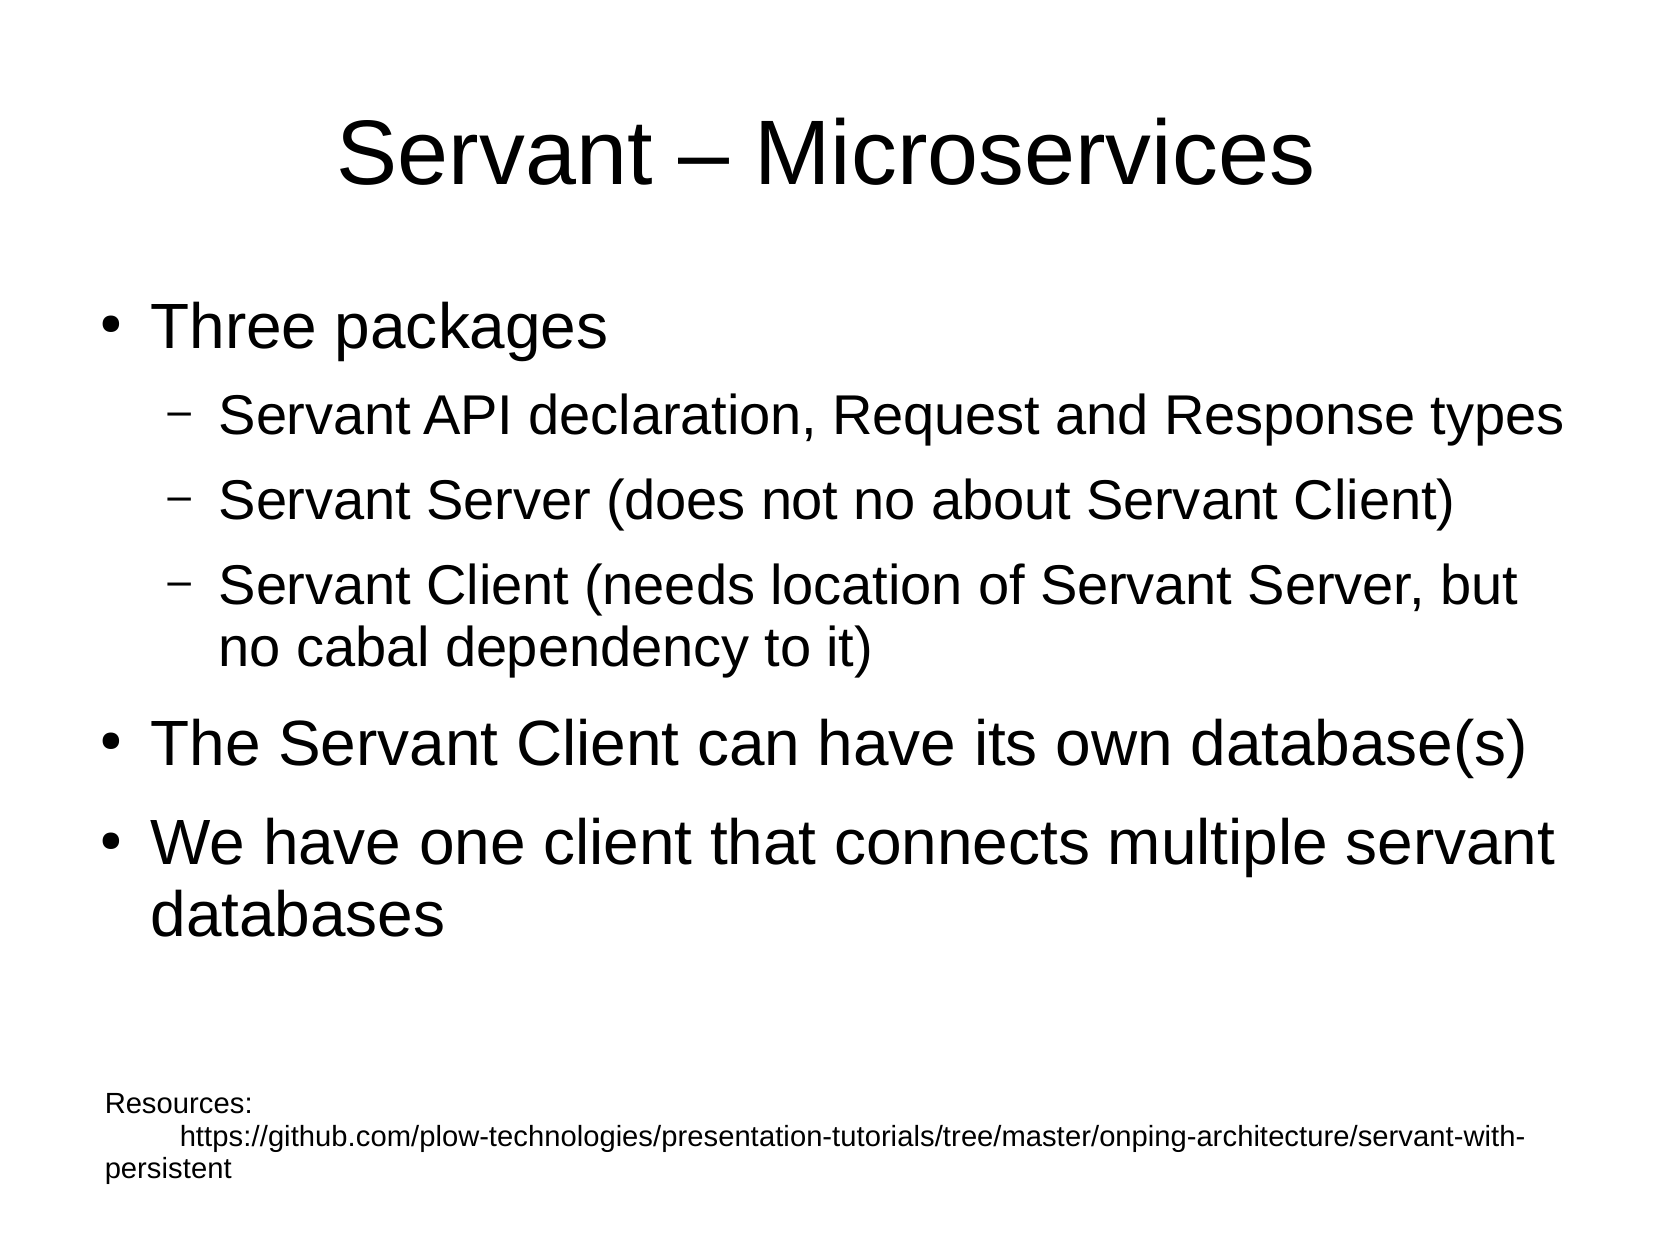

# Servant – Microservices
Three packages
Servant API declaration, Request and Response types
Servant Server (does not no about Servant Client)
Servant Client (needs location of Servant Server, but no cabal dependency to it)
The Servant Client can have its own database(s)
We have one client that connects multiple servant databases
Resources:
	https://github.com/plow-technologies/presentation-tutorials/tree/master/onping-architecture/servant-with-persistent